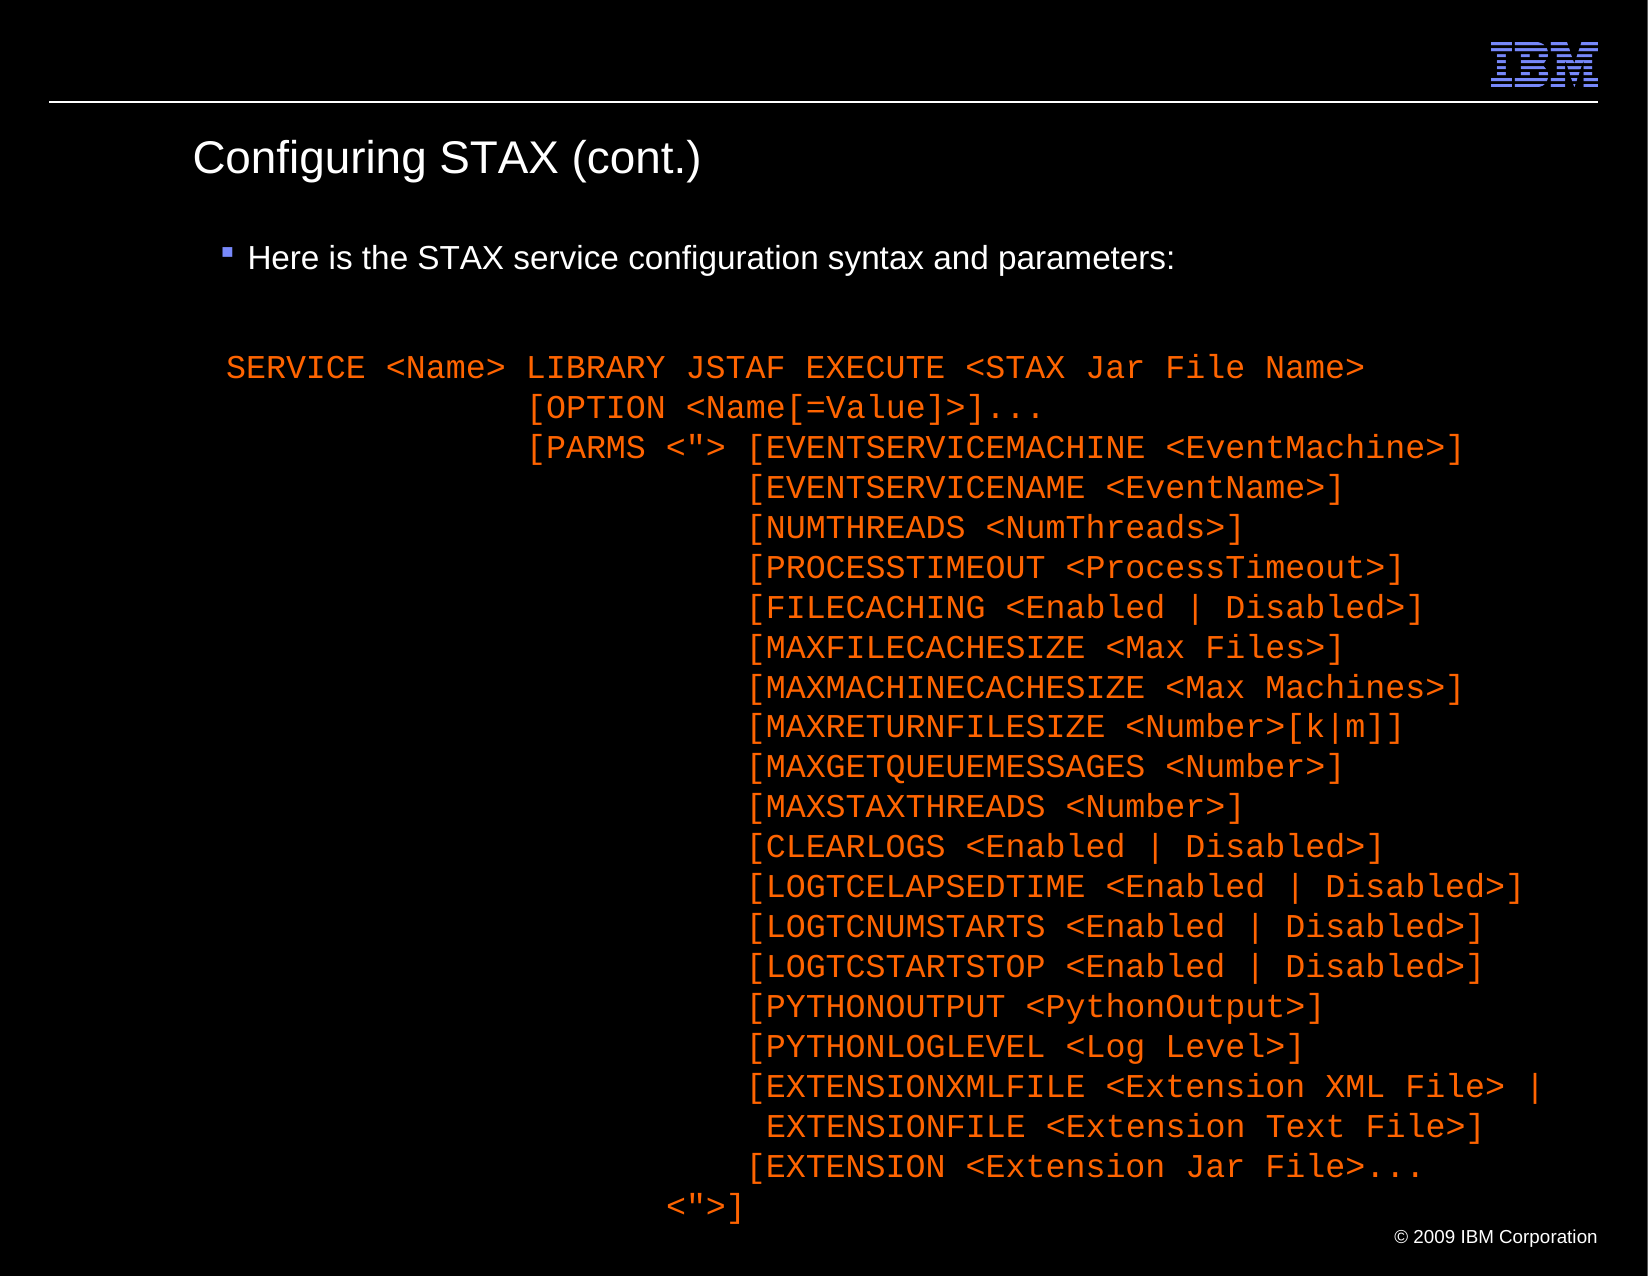

# Configuring STAX (cont.)
Here is the STAX service configuration syntax and parameters:
SERVICE <Name> LIBRARY JSTAF EXECUTE <STAX Jar File Name>
 [OPTION <Name[=Value]>]...
 [PARMS <"> [EVENTSERVICEMACHINE <EventMachine>]
 [EVENTSERVICENAME <EventName>]
 [NUMTHREADS <NumThreads>]
 [PROCESSTIMEOUT <ProcessTimeout>]
 [FILECACHING <Enabled | Disabled>]
 [MAXFILECACHESIZE <Max Files>]
 [MAXMACHINECACHESIZE <Max Machines>]
 [MAXRETURNFILESIZE <Number>[k|m]]
 [MAXGETQUEUEMESSAGES <Number>]
 [MAXSTAXTHREADS <Number>]
 [CLEARLOGS <Enabled | Disabled>]
 [LOGTCELAPSEDTIME <Enabled | Disabled>]
 [LOGTCNUMSTARTS <Enabled | Disabled>]
 [LOGTCSTARTSTOP <Enabled | Disabled>]
 [PYTHONOUTPUT <PythonOutput>]
 [PYTHONLOGLEVEL <Log Level>]
 [EXTENSIONXMLFILE <Extension XML File> |
 EXTENSIONFILE <Extension Text File>]
 [EXTENSION <Extension Jar File>...
 <">]